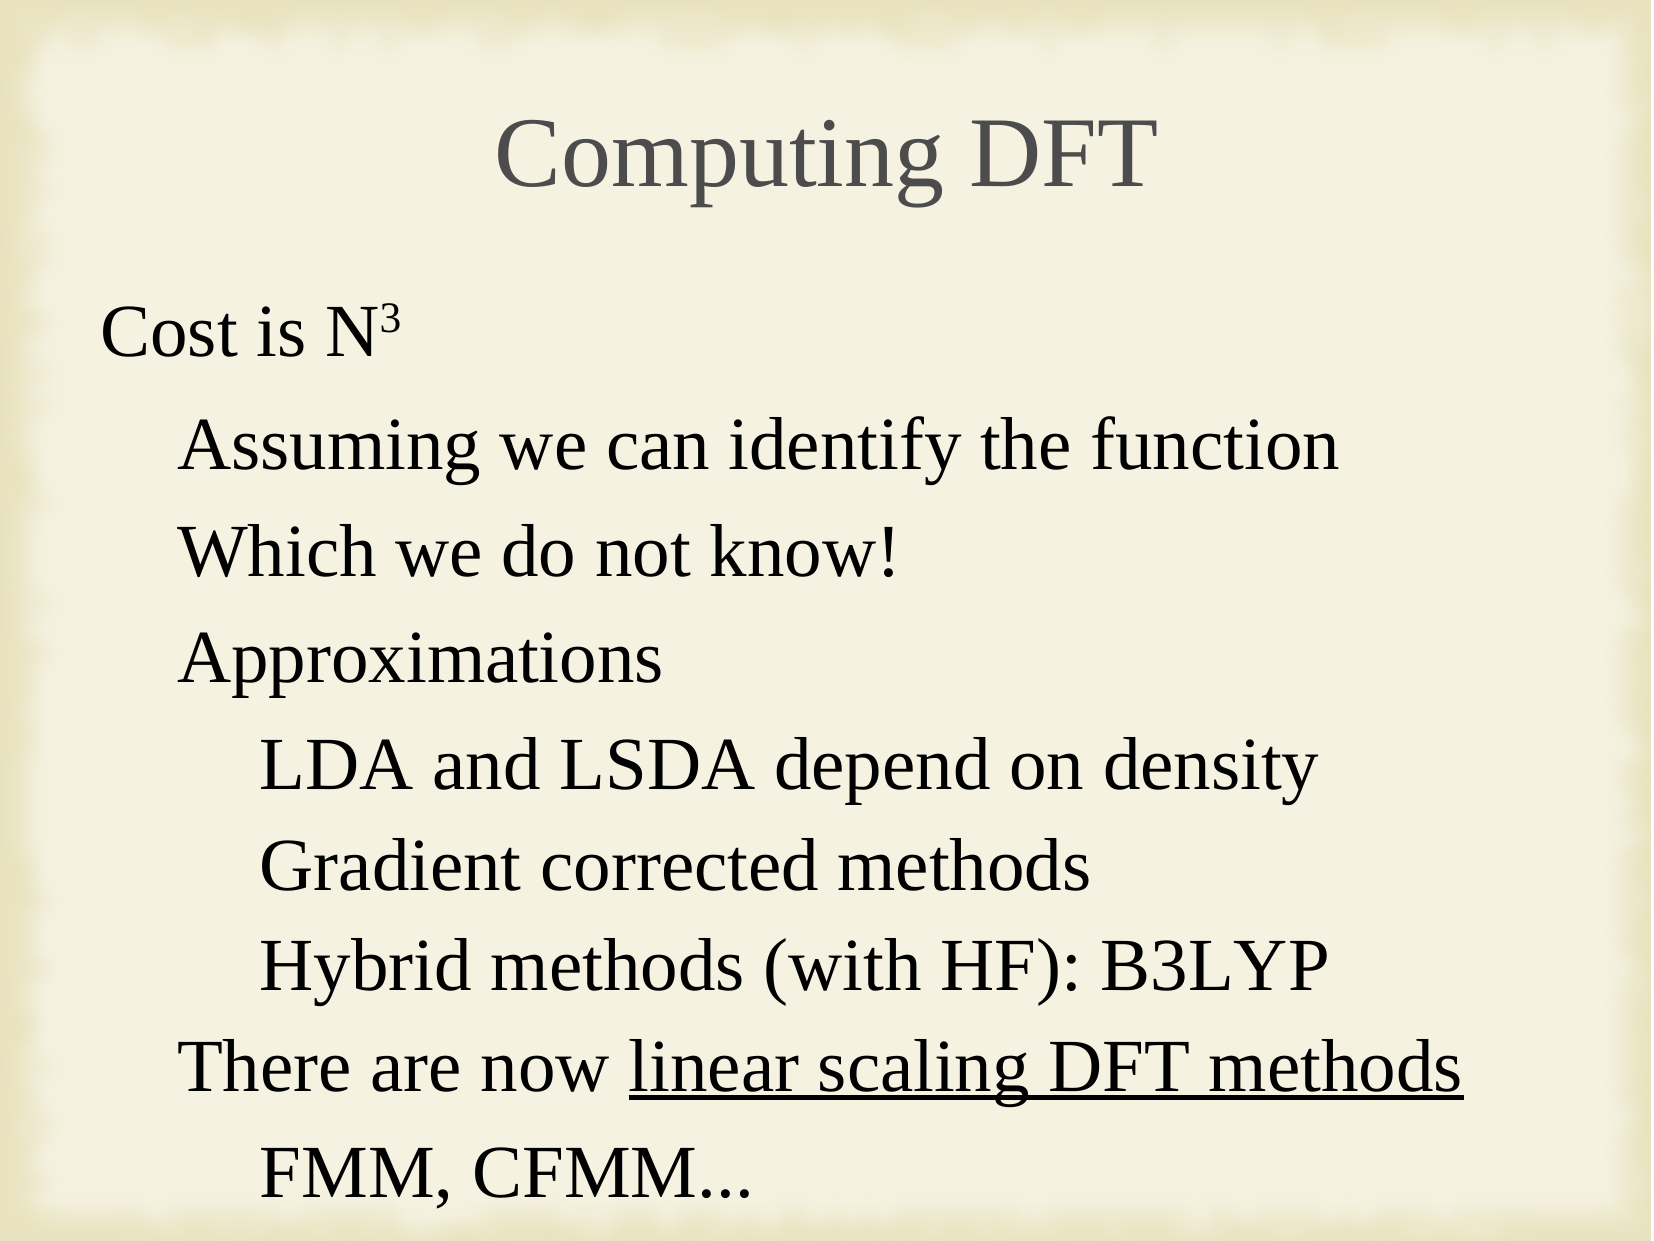

# Computing DFT
Cost is N3
Assuming we can identify the function
Which we do not know!
Approximations
LDA and LSDA depend on density
Gradient corrected methods
Hybrid methods (with HF): B3LYP
There are now linear scaling DFT methods
FMM, CFMM...